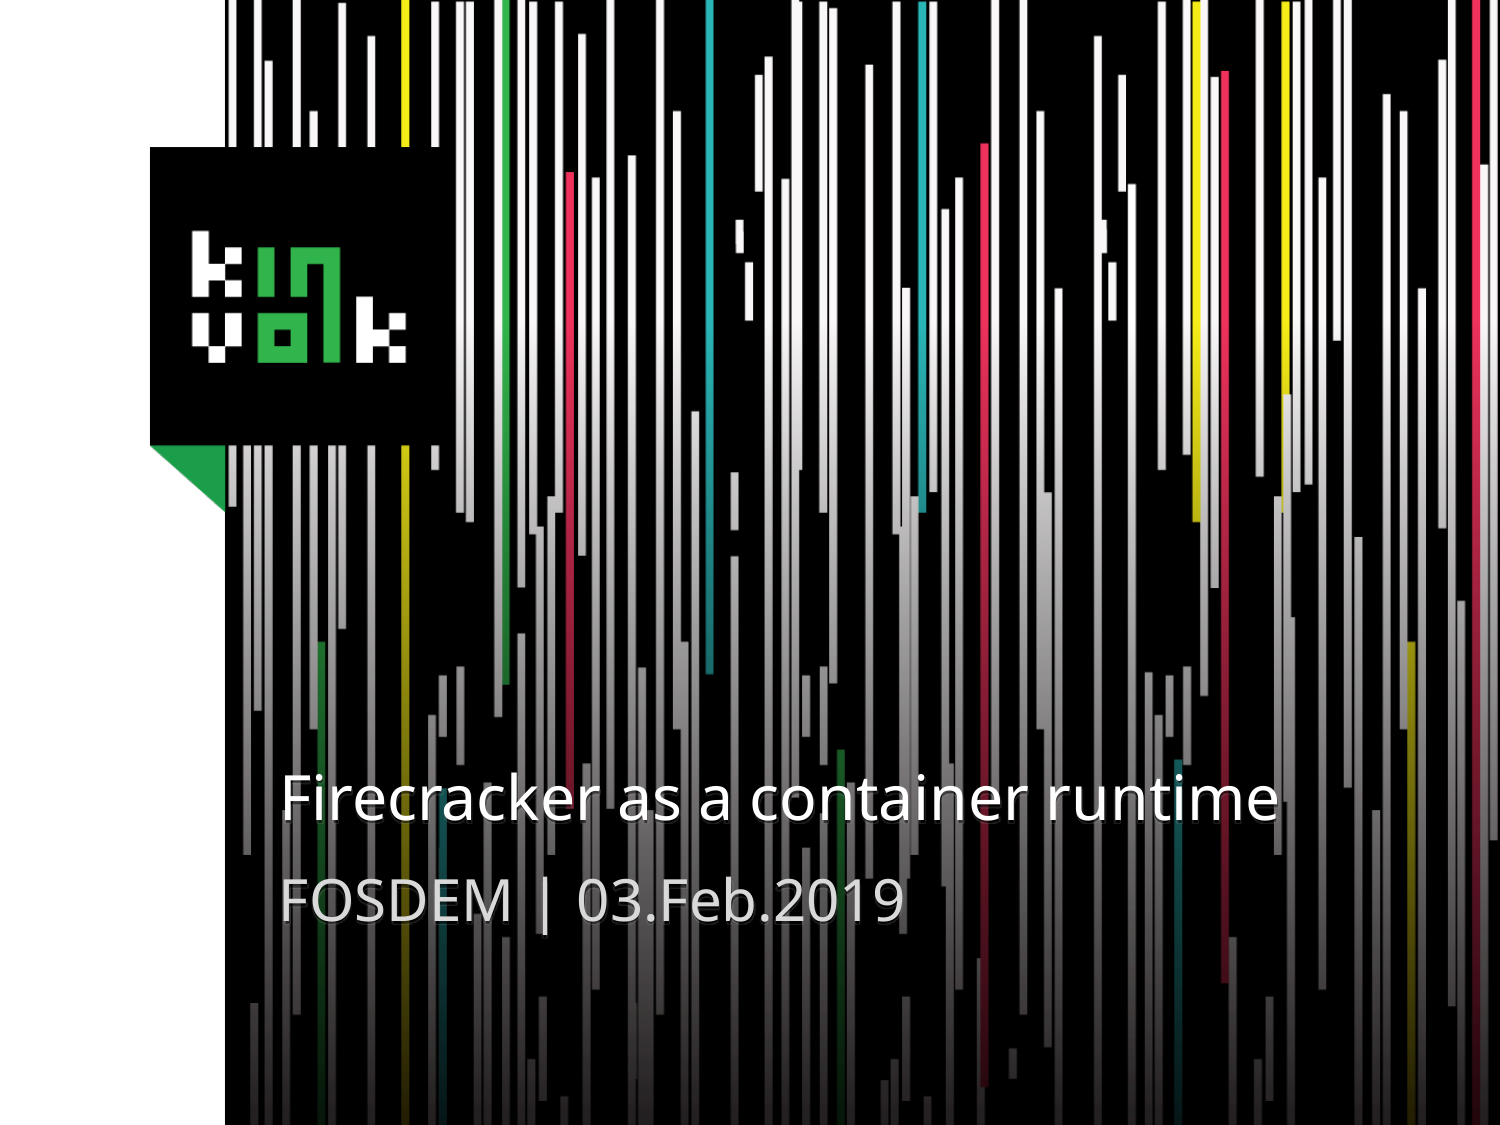

# Firecracker as a container runtime
FOSDEM | 03.Feb.2019